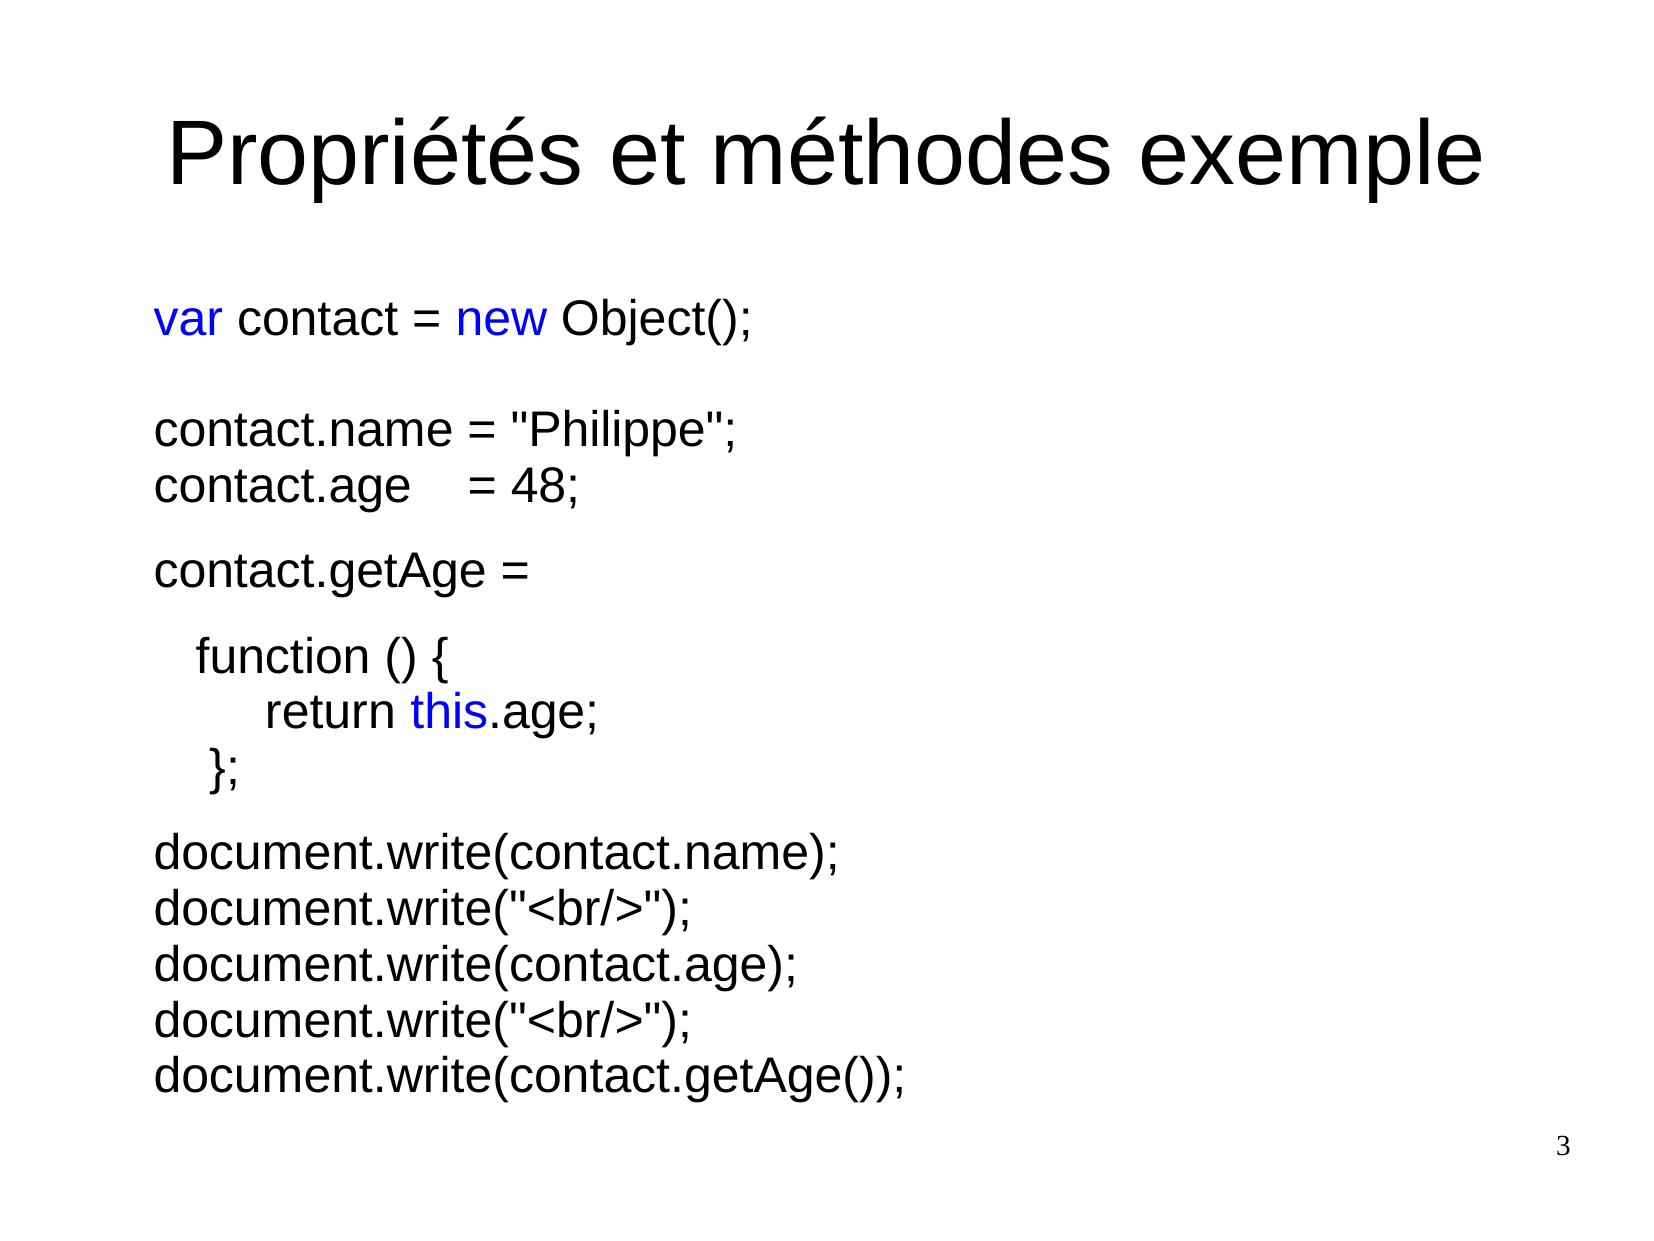

# Propriétés et méthodes exemple
var contact = new Object();
contact.name = "Philippe";
contact.age = 48;
contact.getAge =
 function () {
 return this.age;
 };
document.write(contact.name);
document.write("<br/>");
document.write(contact.age);
document.write("<br/>");
document.write(contact.getAge());
3